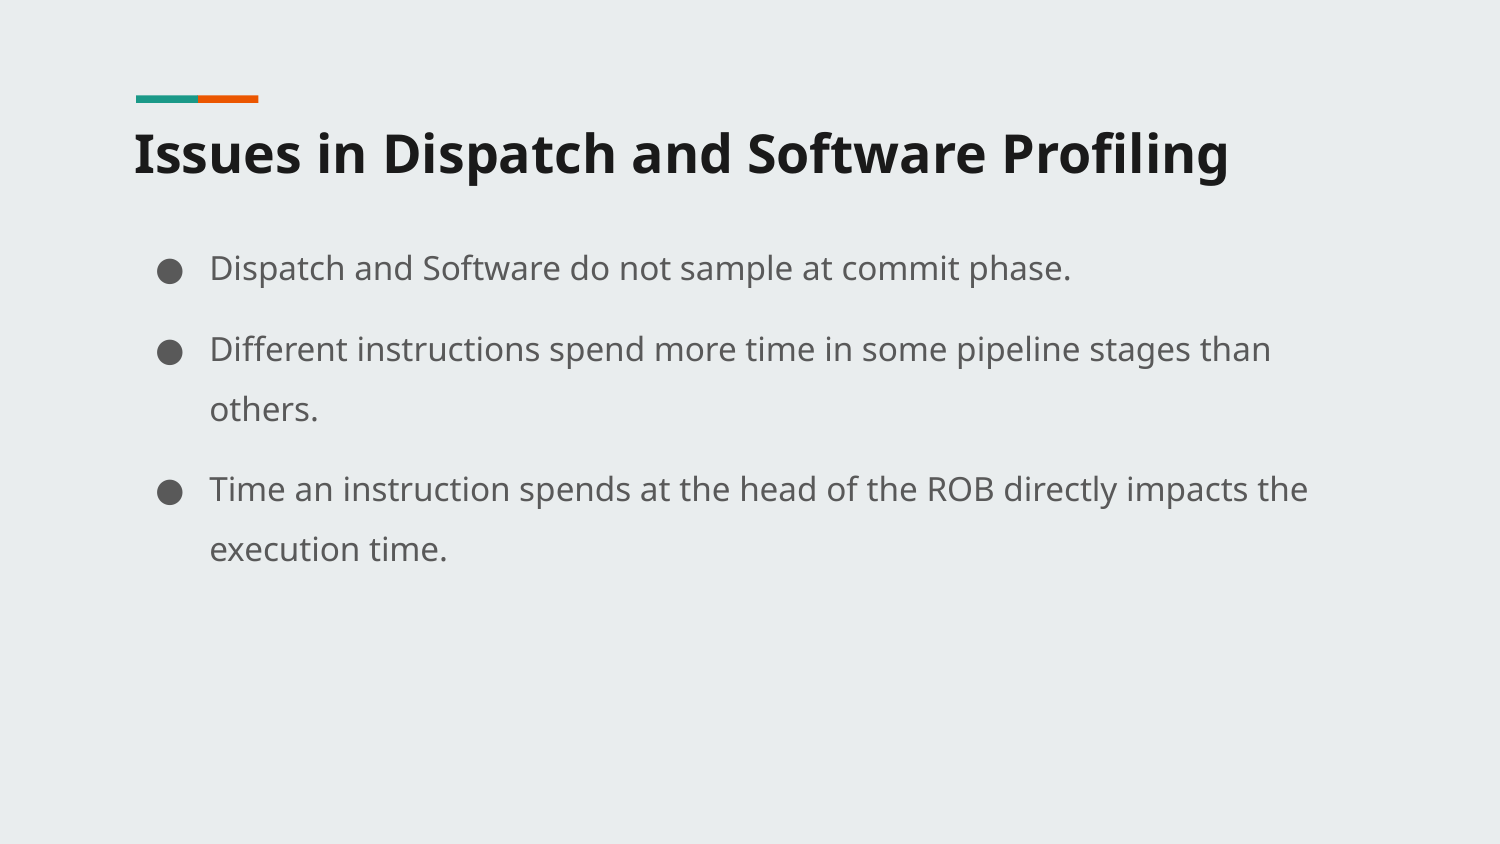

Issues in Dispatch and Software Profiling
Dispatch and Software do not sample at commit phase.
Different instructions spend more time in some pipeline stages than others.
Time an instruction spends at the head of the ROB directly impacts the execution time.